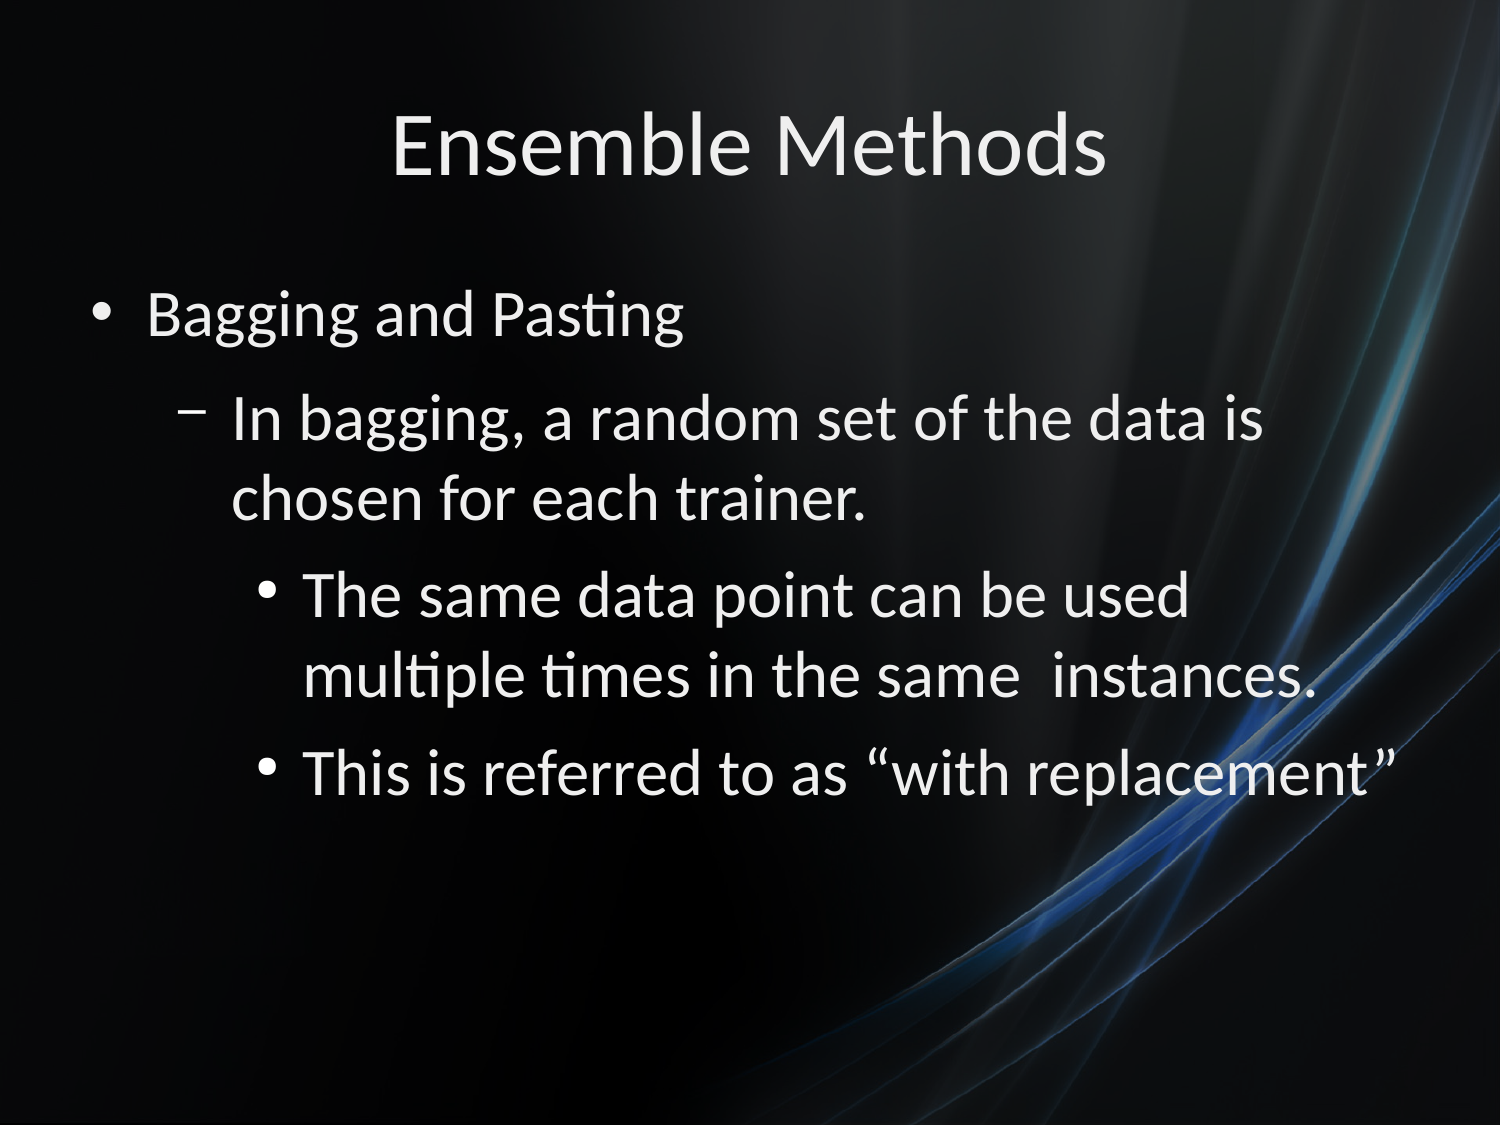

# Ensemble Methods
Bagging and Pasting
In bagging, a random set of the data is chosen for each trainer.
The same data point can be used multiple times in the same instances.
This is referred to as “with replacement”